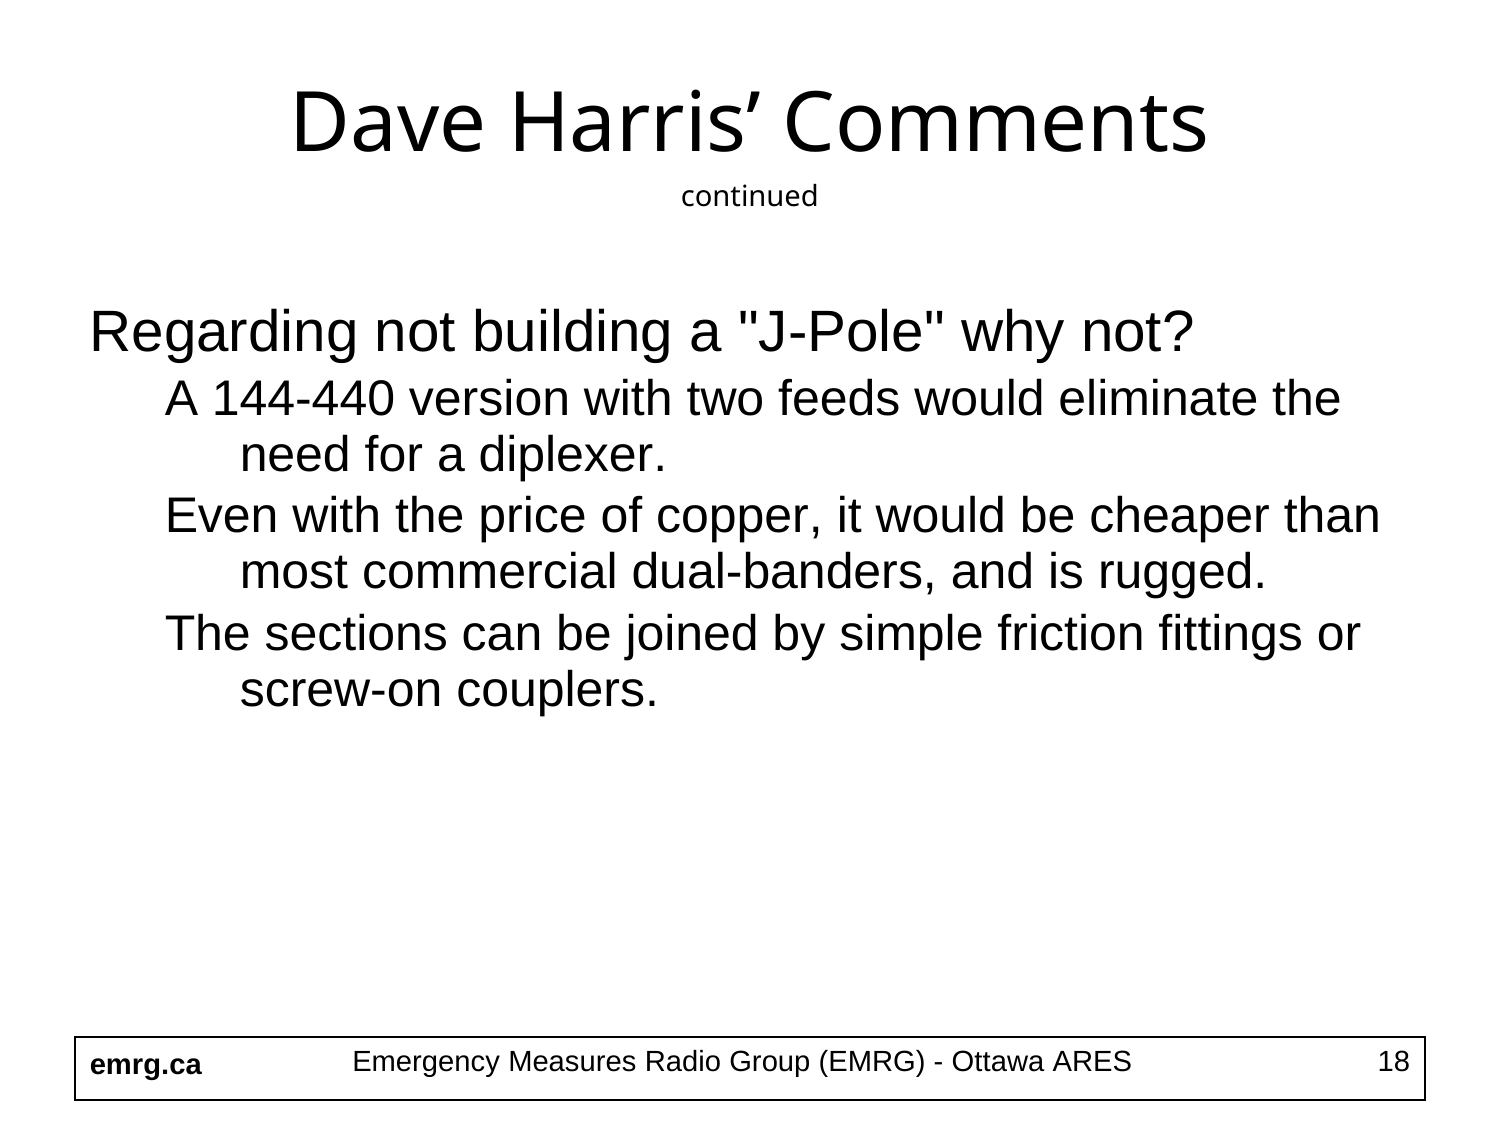

# Dave Harris’ Comments continued
Regarding not building a "J-Pole" why not?
A 144-440 version with two feeds would eliminate the need for a diplexer.
Even with the price of copper, it would be cheaper than most commercial dual-banders, and is rugged.
The sections can be joined by simple friction fittings or screw-on couplers.
Emergency Measures Radio Group (EMRG) - Ottawa ARES
18